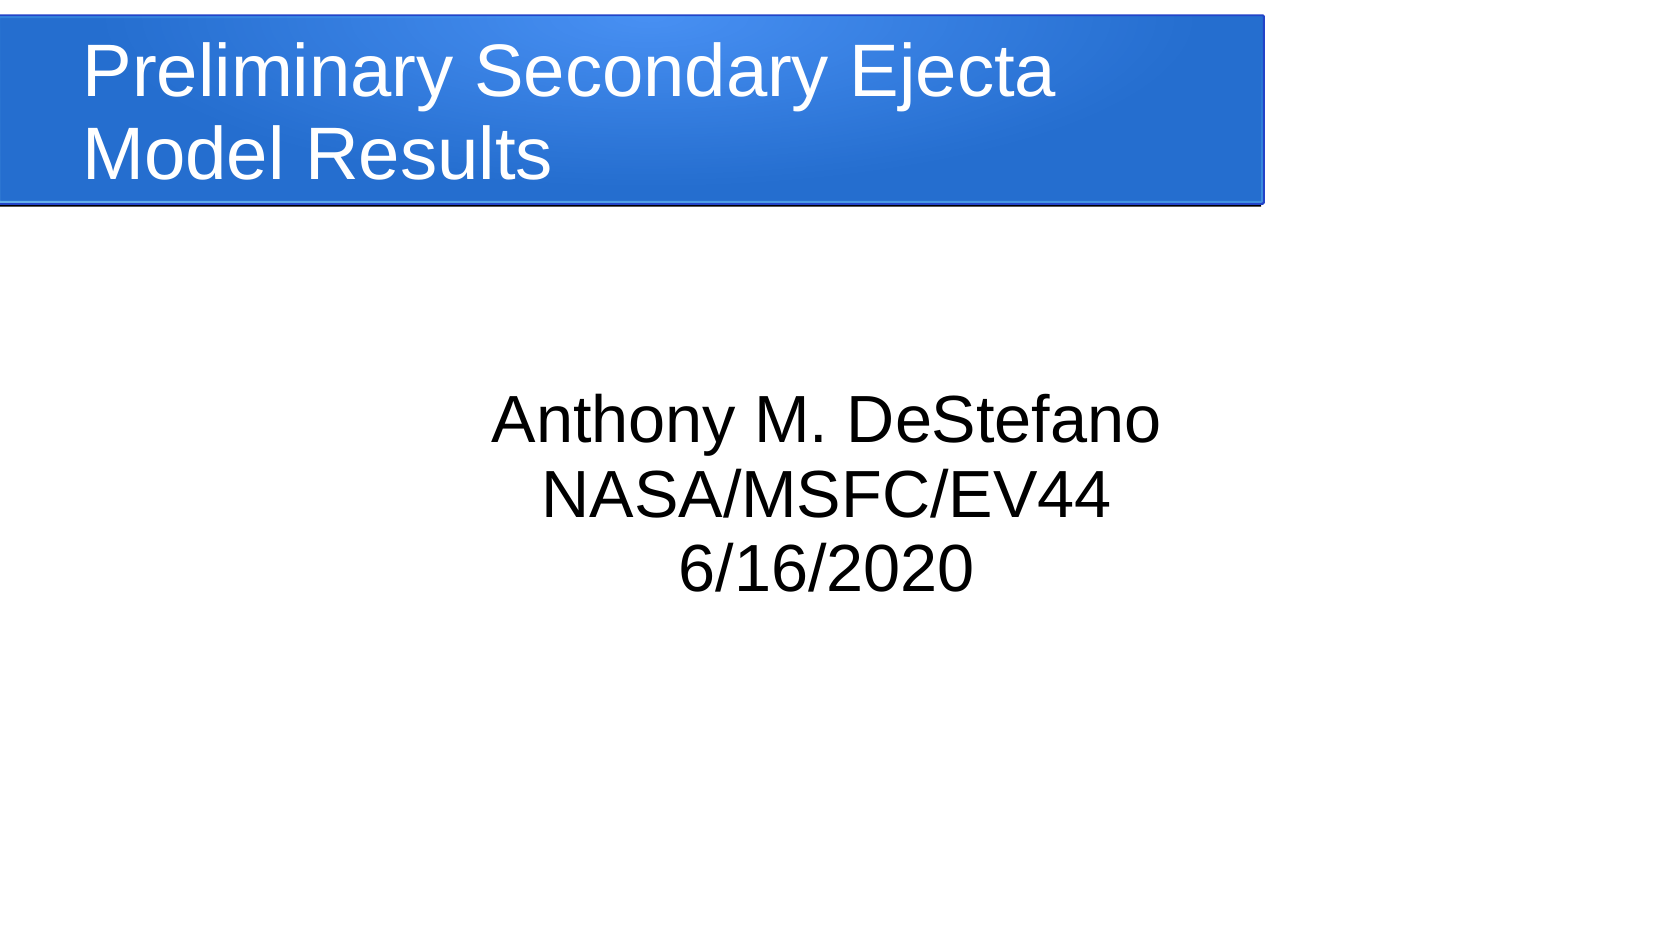

# Preliminary Secondary Ejecta Model Results
Anthony M. DeStefano
NASA/MSFC/EV44
6/16/2020